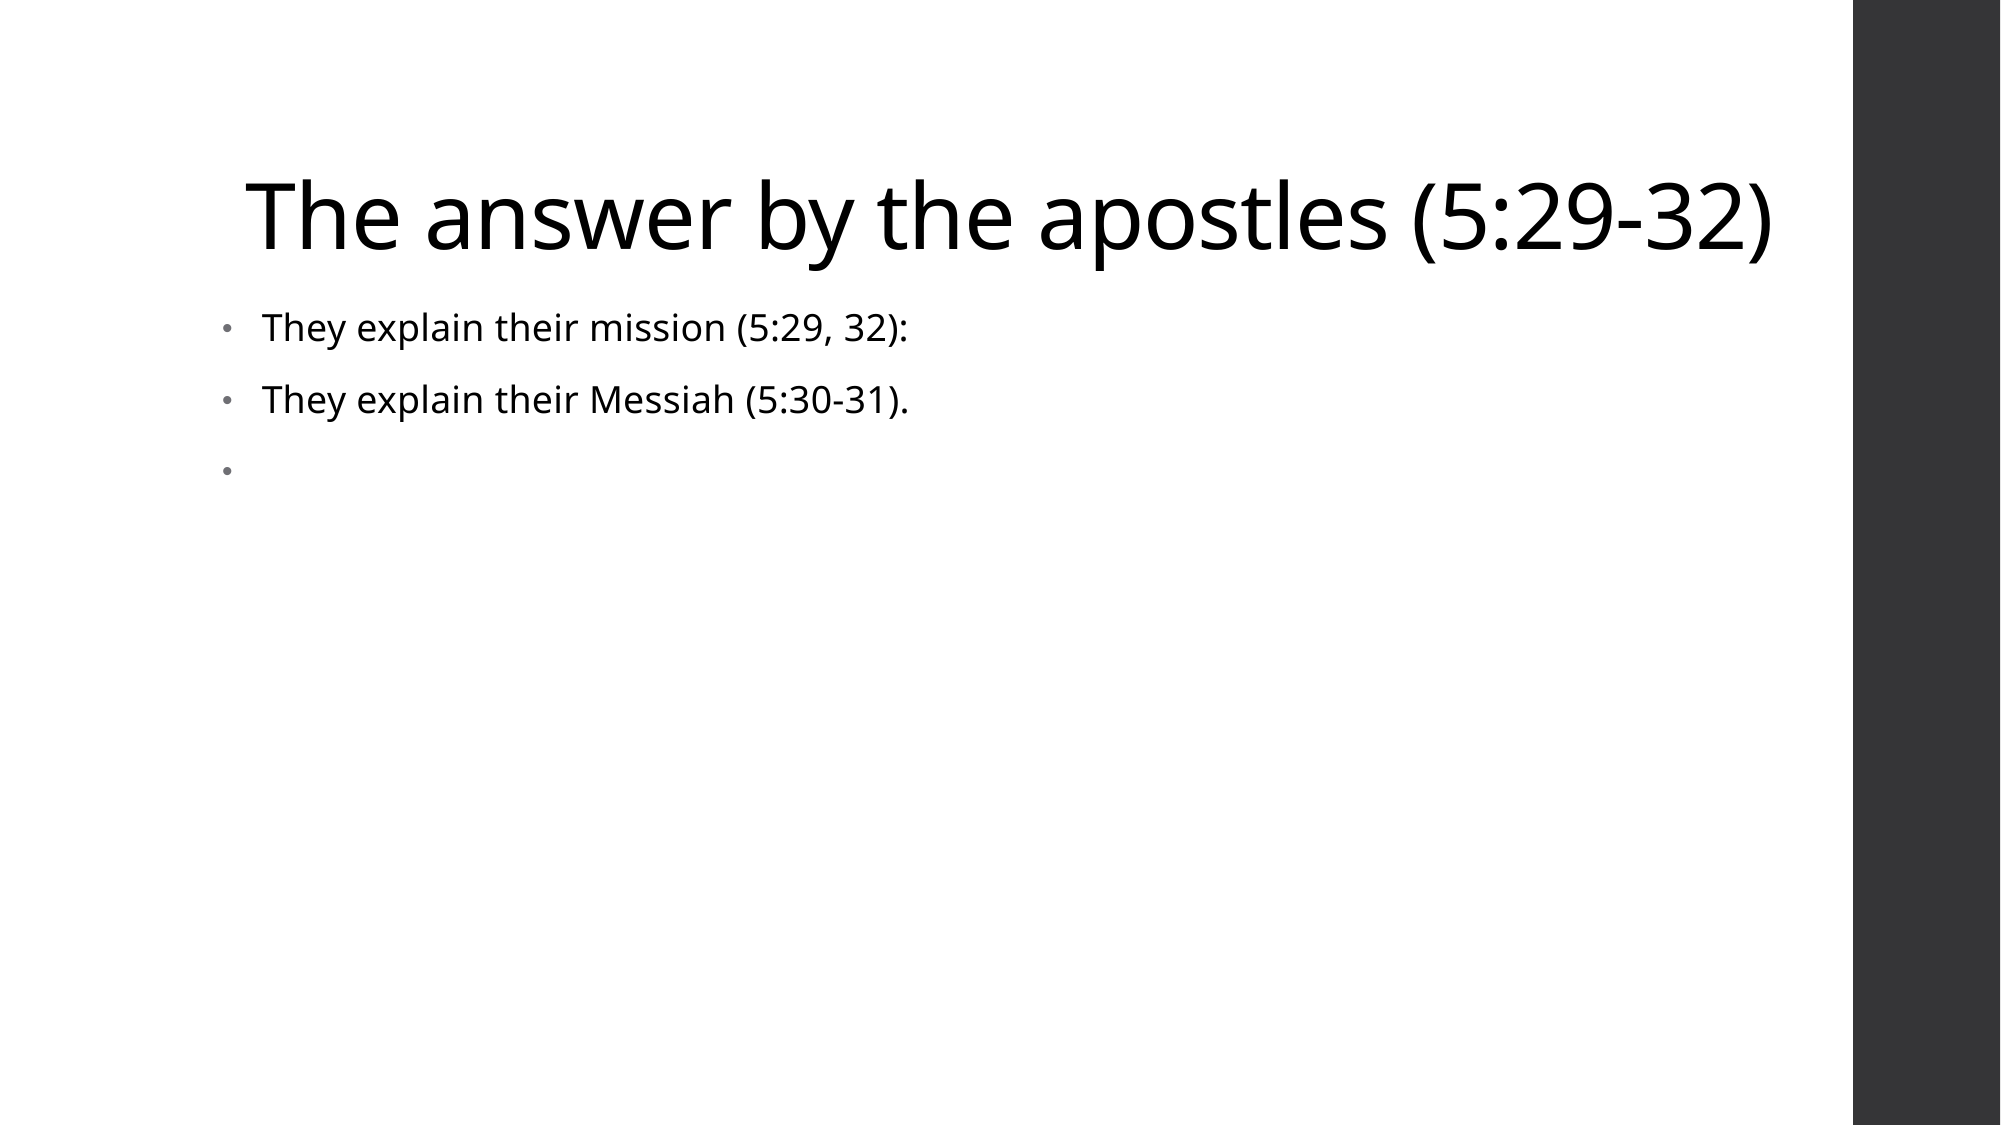

# The answer by the apostles (5:29-32)
 They explain their mission (5:29, 32):
 They explain their Messiah (5:30-31).